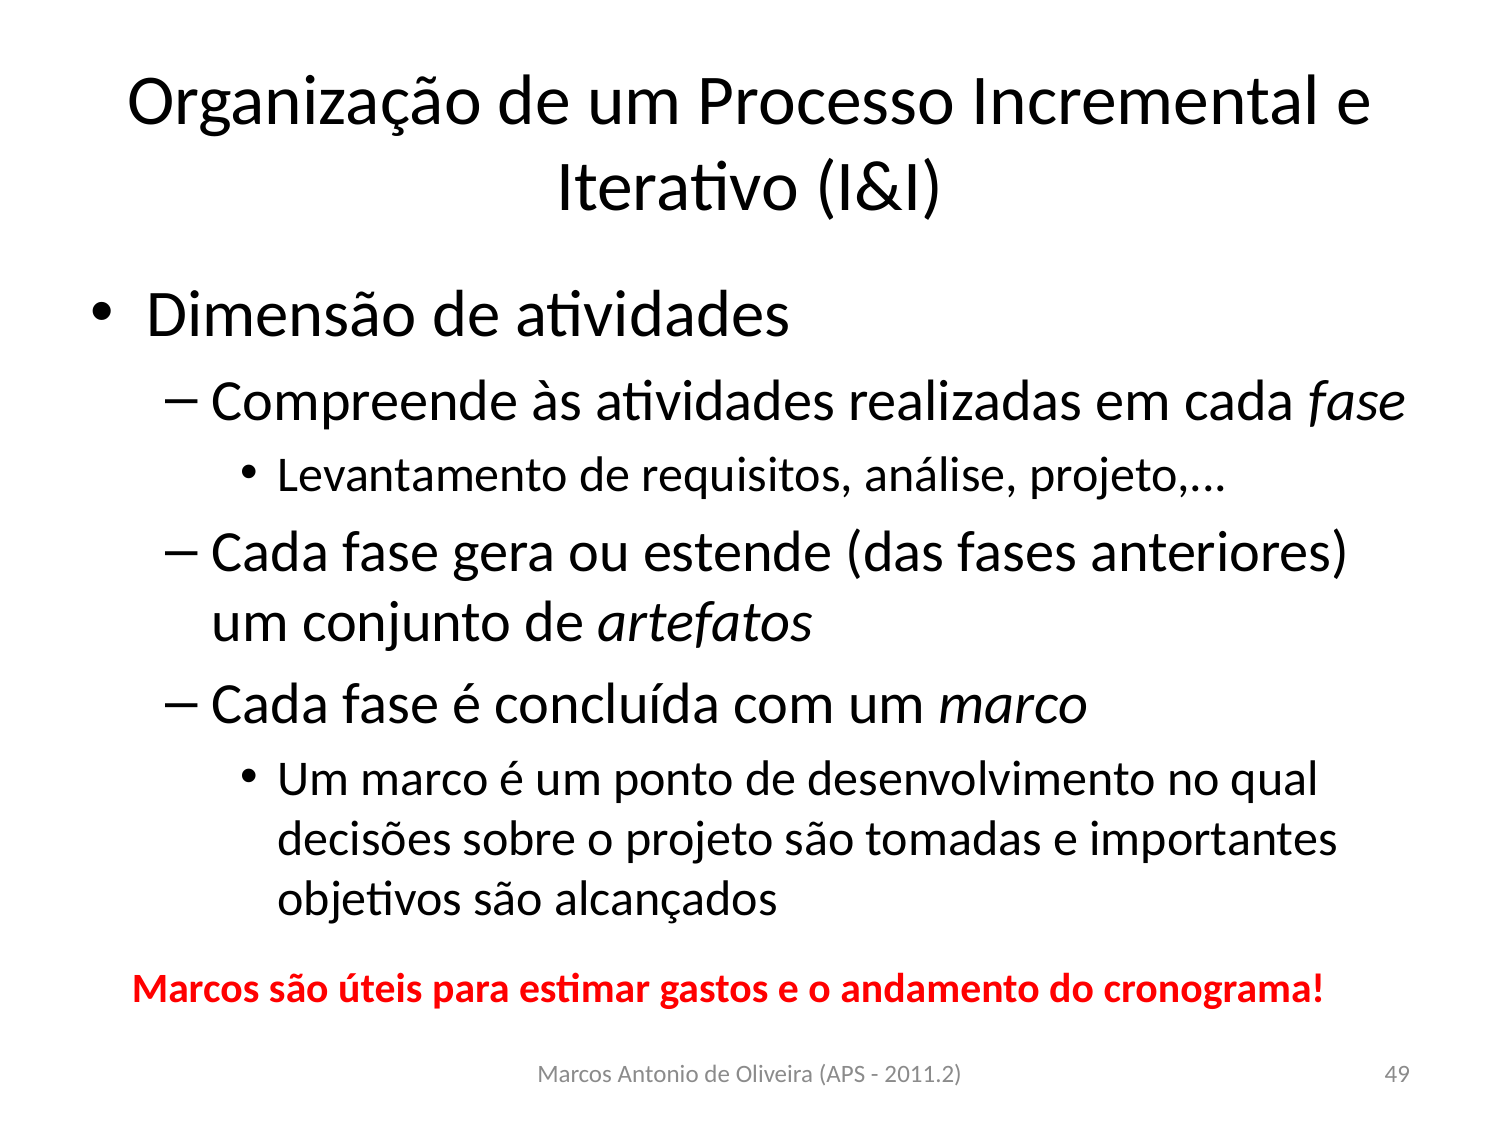

# Organização de um Processo Incremental e Iterativo (I&I)
Dimensão de atividades
Compreende às atividades realizadas em cada fase
Levantamento de requisitos, análise, projeto,...
Cada fase gera ou estende (das fases anteriores) um conjunto de artefatos
Cada fase é concluída com um marco
Um marco é um ponto de desenvolvimento no qual decisões sobre o projeto são tomadas e importantes objetivos são alcançados
Marcos são úteis para estimar gastos e o andamento do cronograma!
Marcos Antonio de Oliveira (APS - 2011.2)